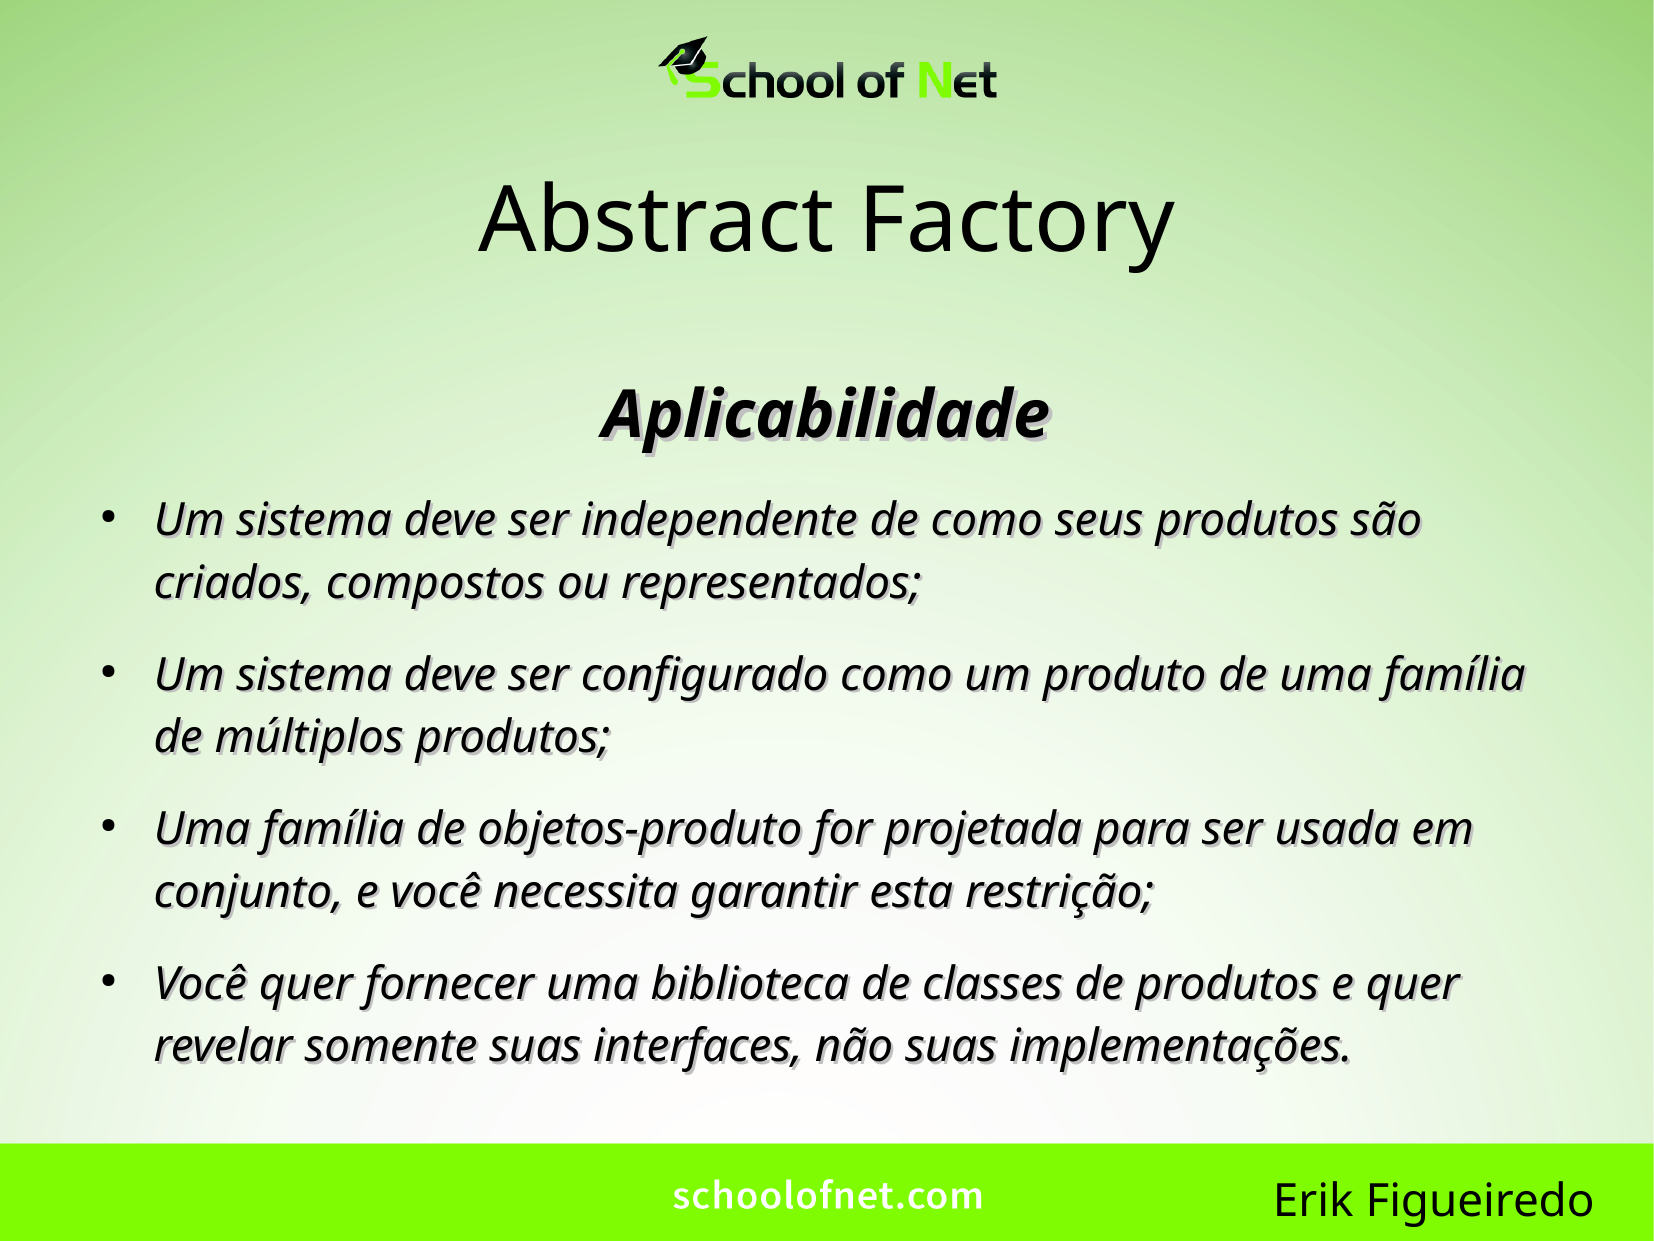

# Abstract Factory
Aplicabilidade
Um sistema deve ser independente de como seus produtos são criados, compostos ou representados;
Um sistema deve ser configurado como um produto de uma família de múltiplos produtos;
Uma família de objetos-produto for projetada para ser usada em conjunto, e você necessita garantir esta restrição;
Você quer fornecer uma biblioteca de classes de produtos e quer revelar somente suas interfaces, não suas implementações.
Erik Figueiredo